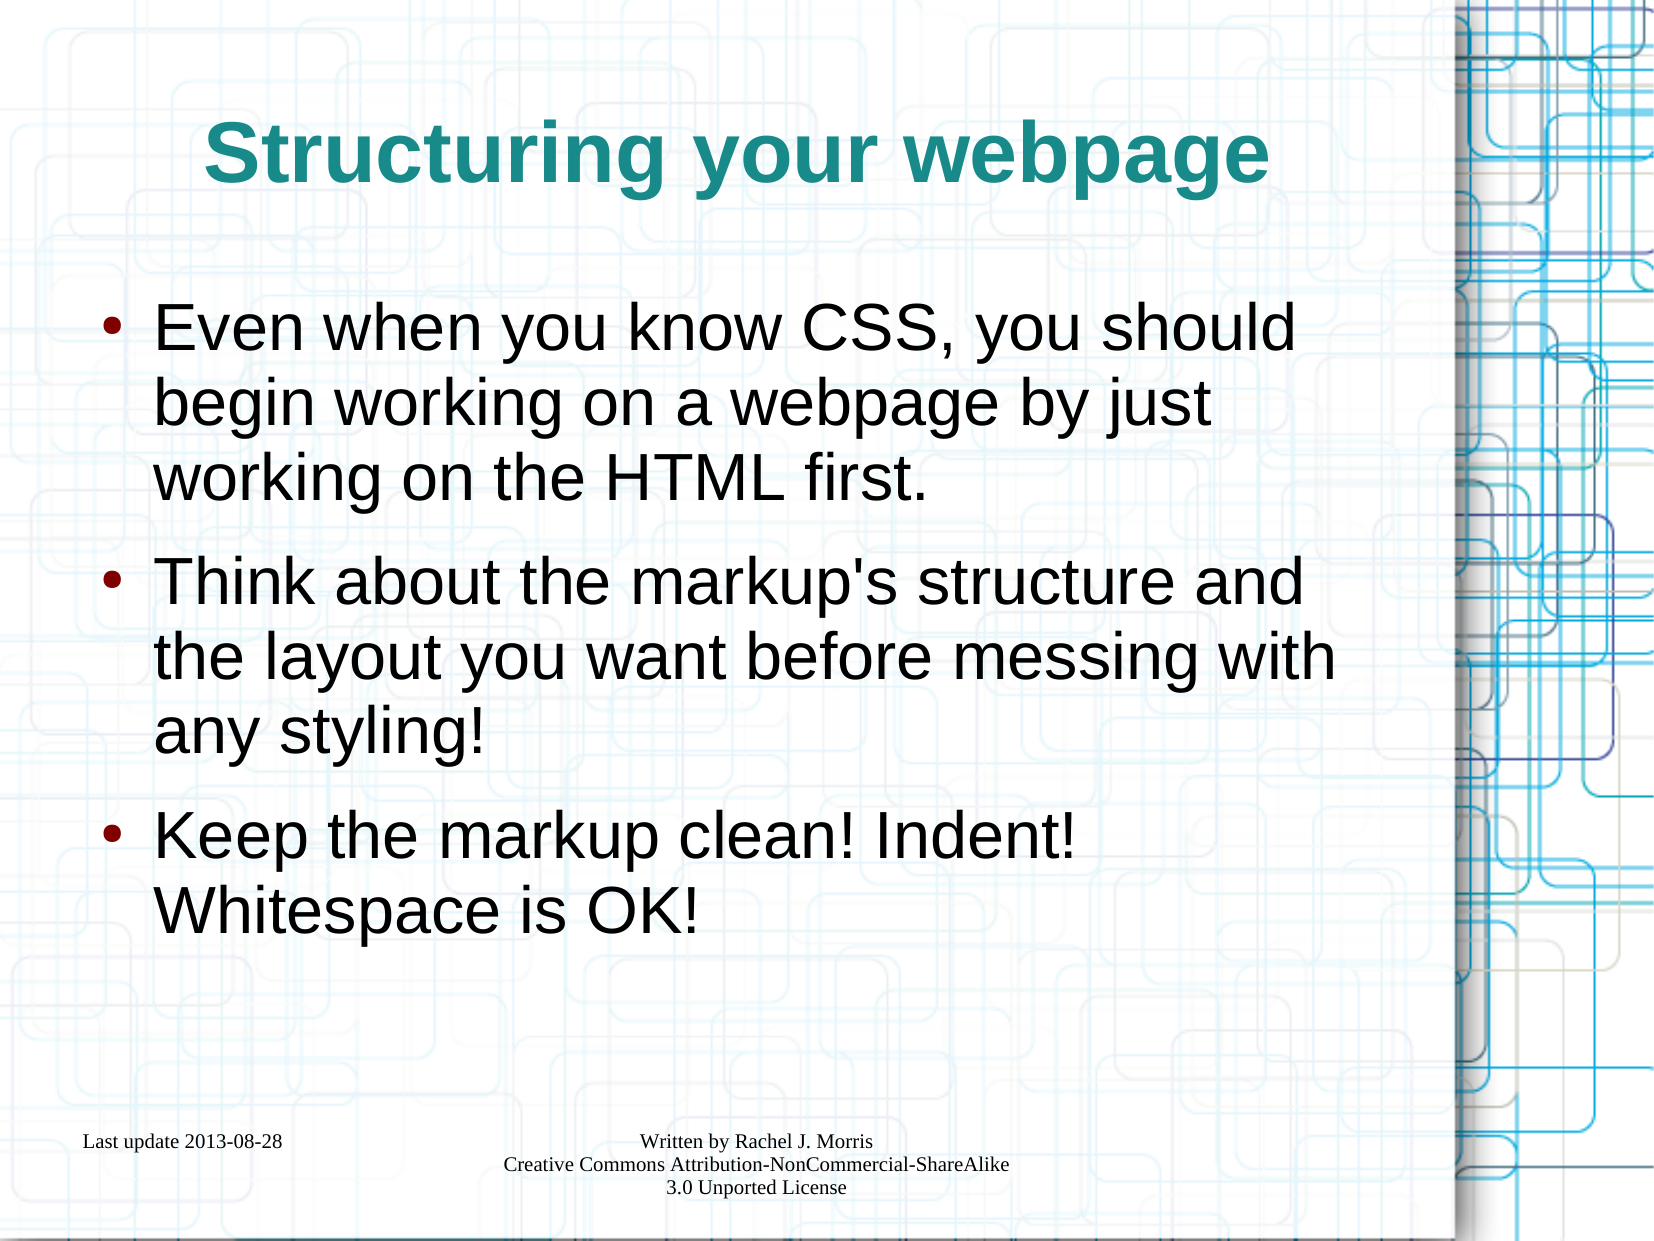

# Structuring your webpage
Even when you know CSS, you should begin working on a webpage by just working on the HTML first.
Think about the markup's structure and the layout you want before messing with any styling!
Keep the markup clean! Indent! Whitespace is OK!